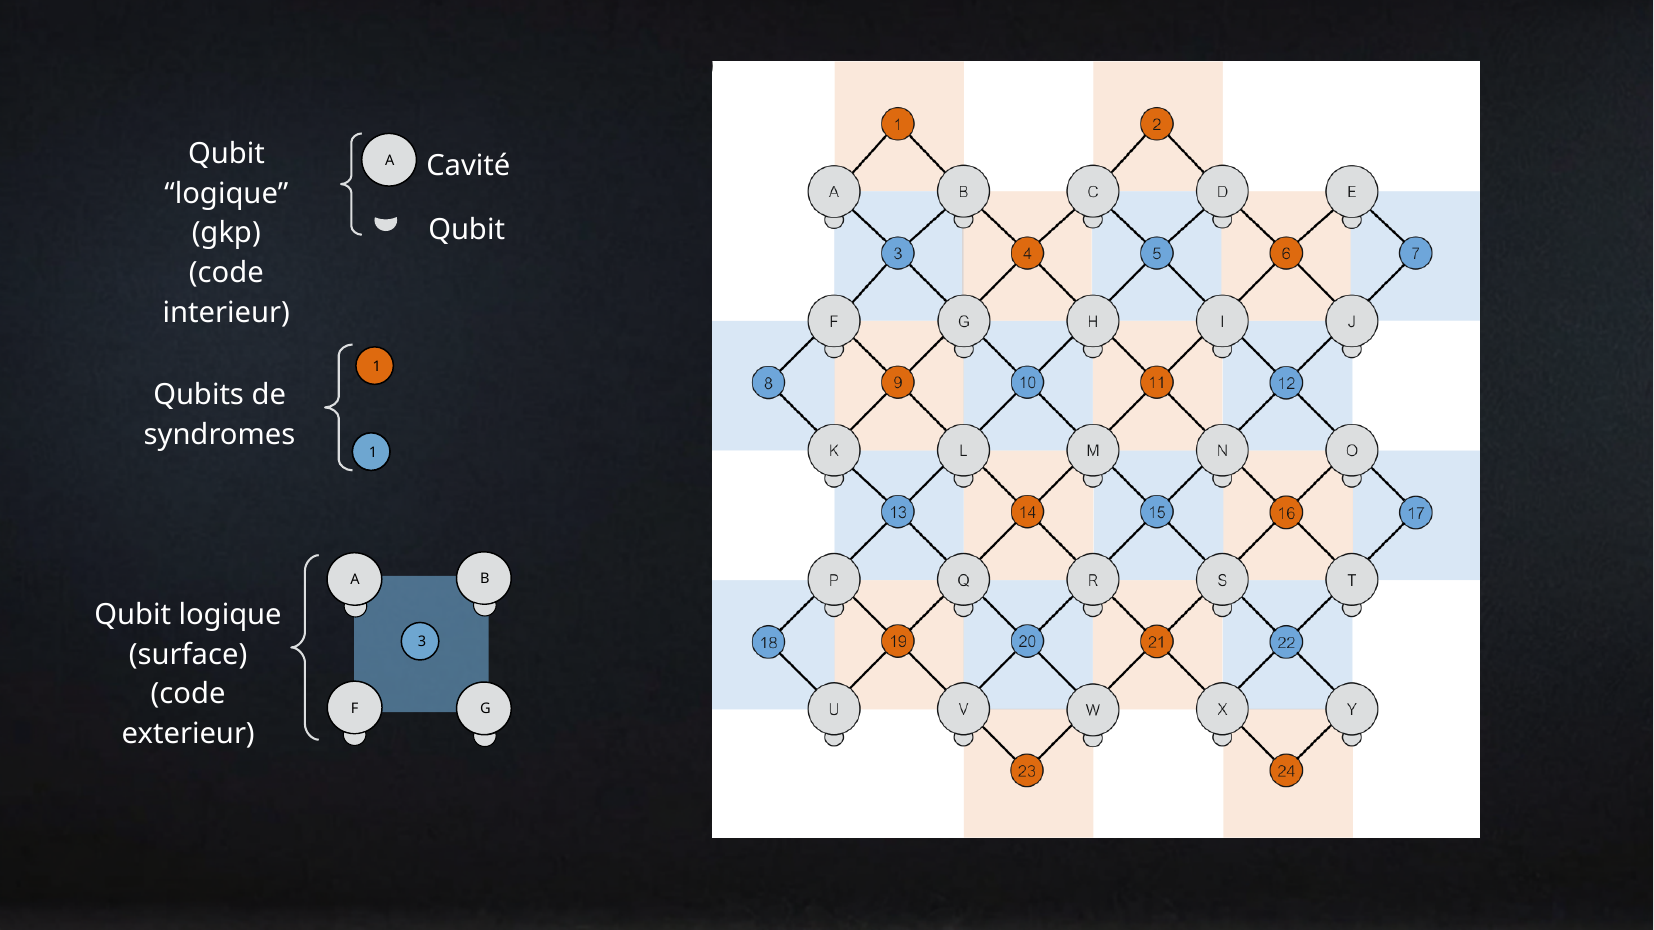

Qubit “logique” (gkp)
(code interieur)
A
Cavité
Qubit
1
Qubits de syndromes
1
1
B
A
F
G
3
Qubit logique (surface)
(code exterieur)